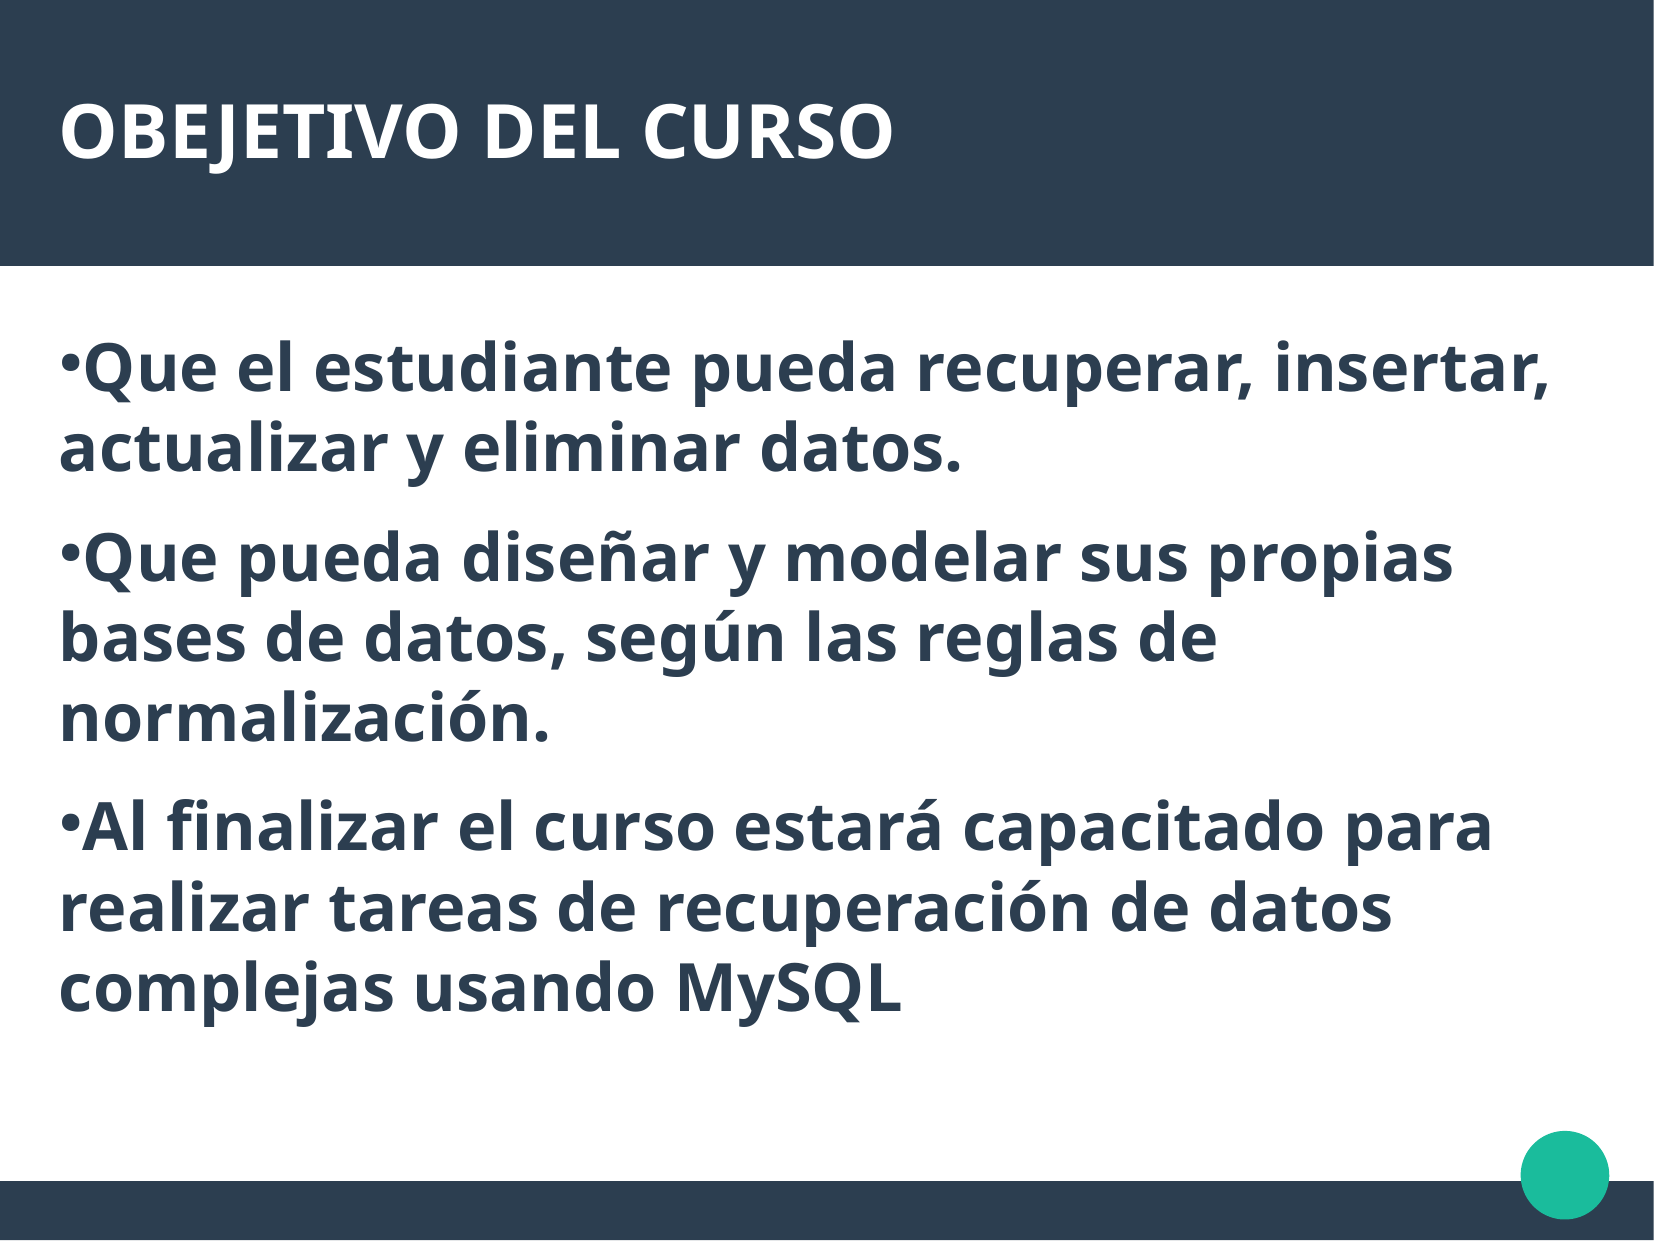

# OBEJETIVO DEL CURSO
Que el estudiante pueda recuperar, insertar, actualizar y eliminar datos.
Que pueda diseñar y modelar sus propias bases de datos, según las reglas de normalización.
Al finalizar el curso estará capacitado para realizar tareas de recuperación de datos complejas usando MySQL